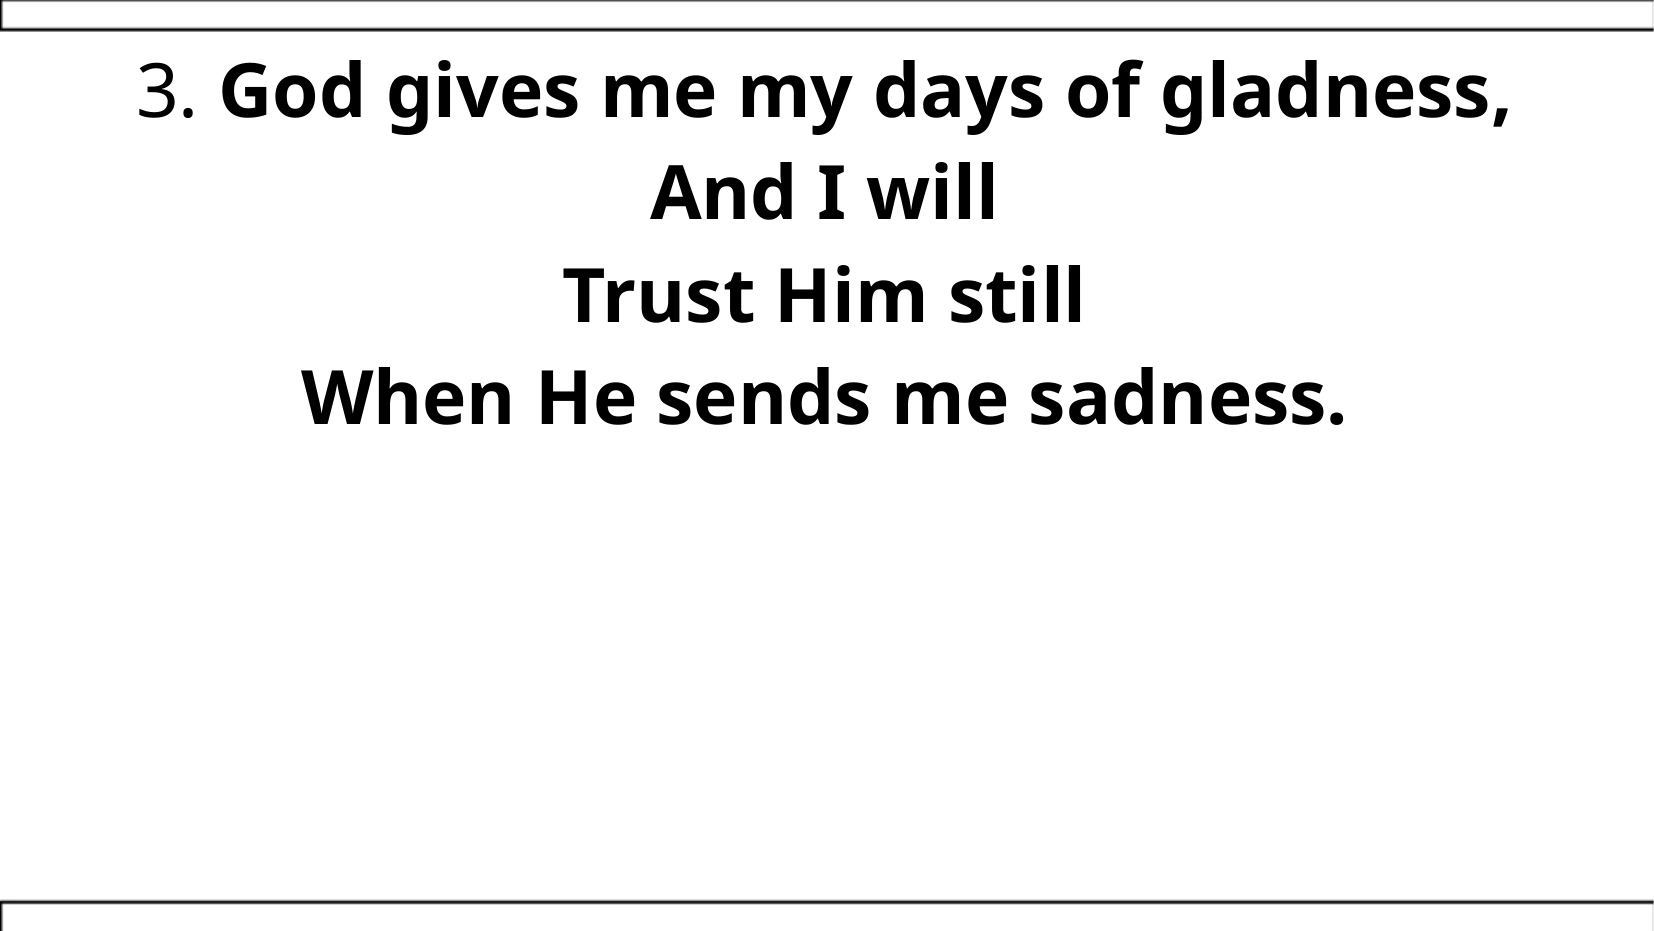

3. God gives me my days of gladness,
And I will
Trust Him still
When He sends me sadness.